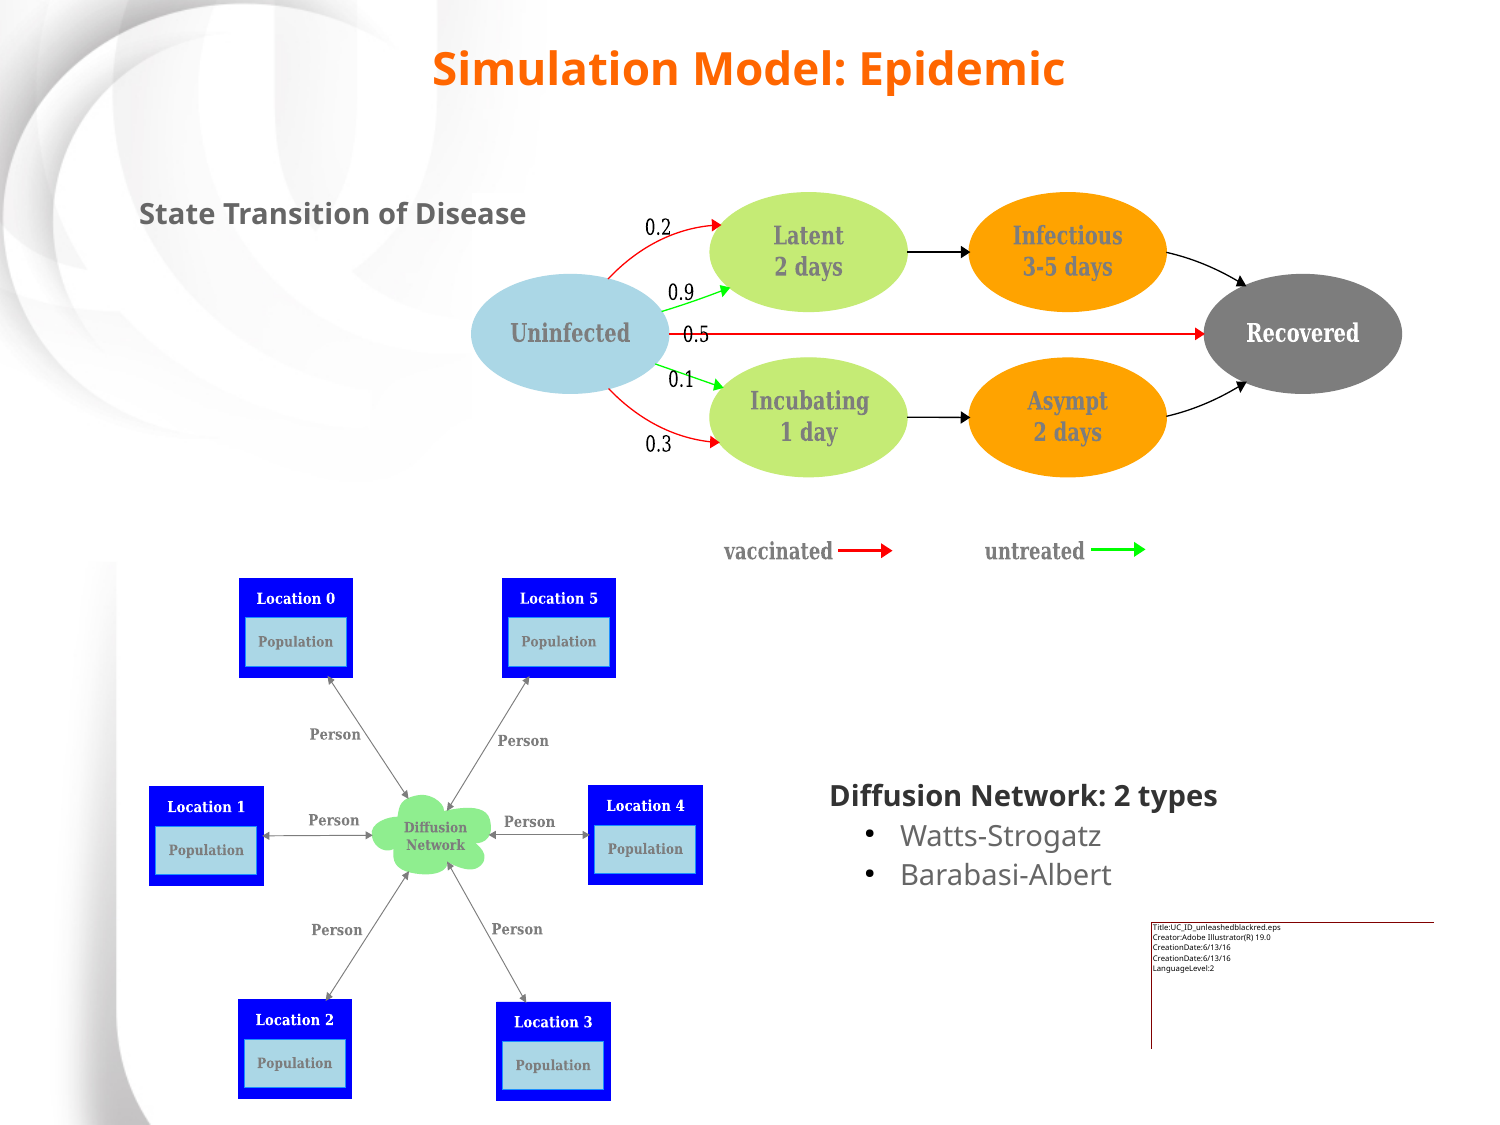

# Simulation Model: Epidemic
State Transition of Disease
Diffusion Network: 2 types
Watts-Strogatz
Barabasi-Albert